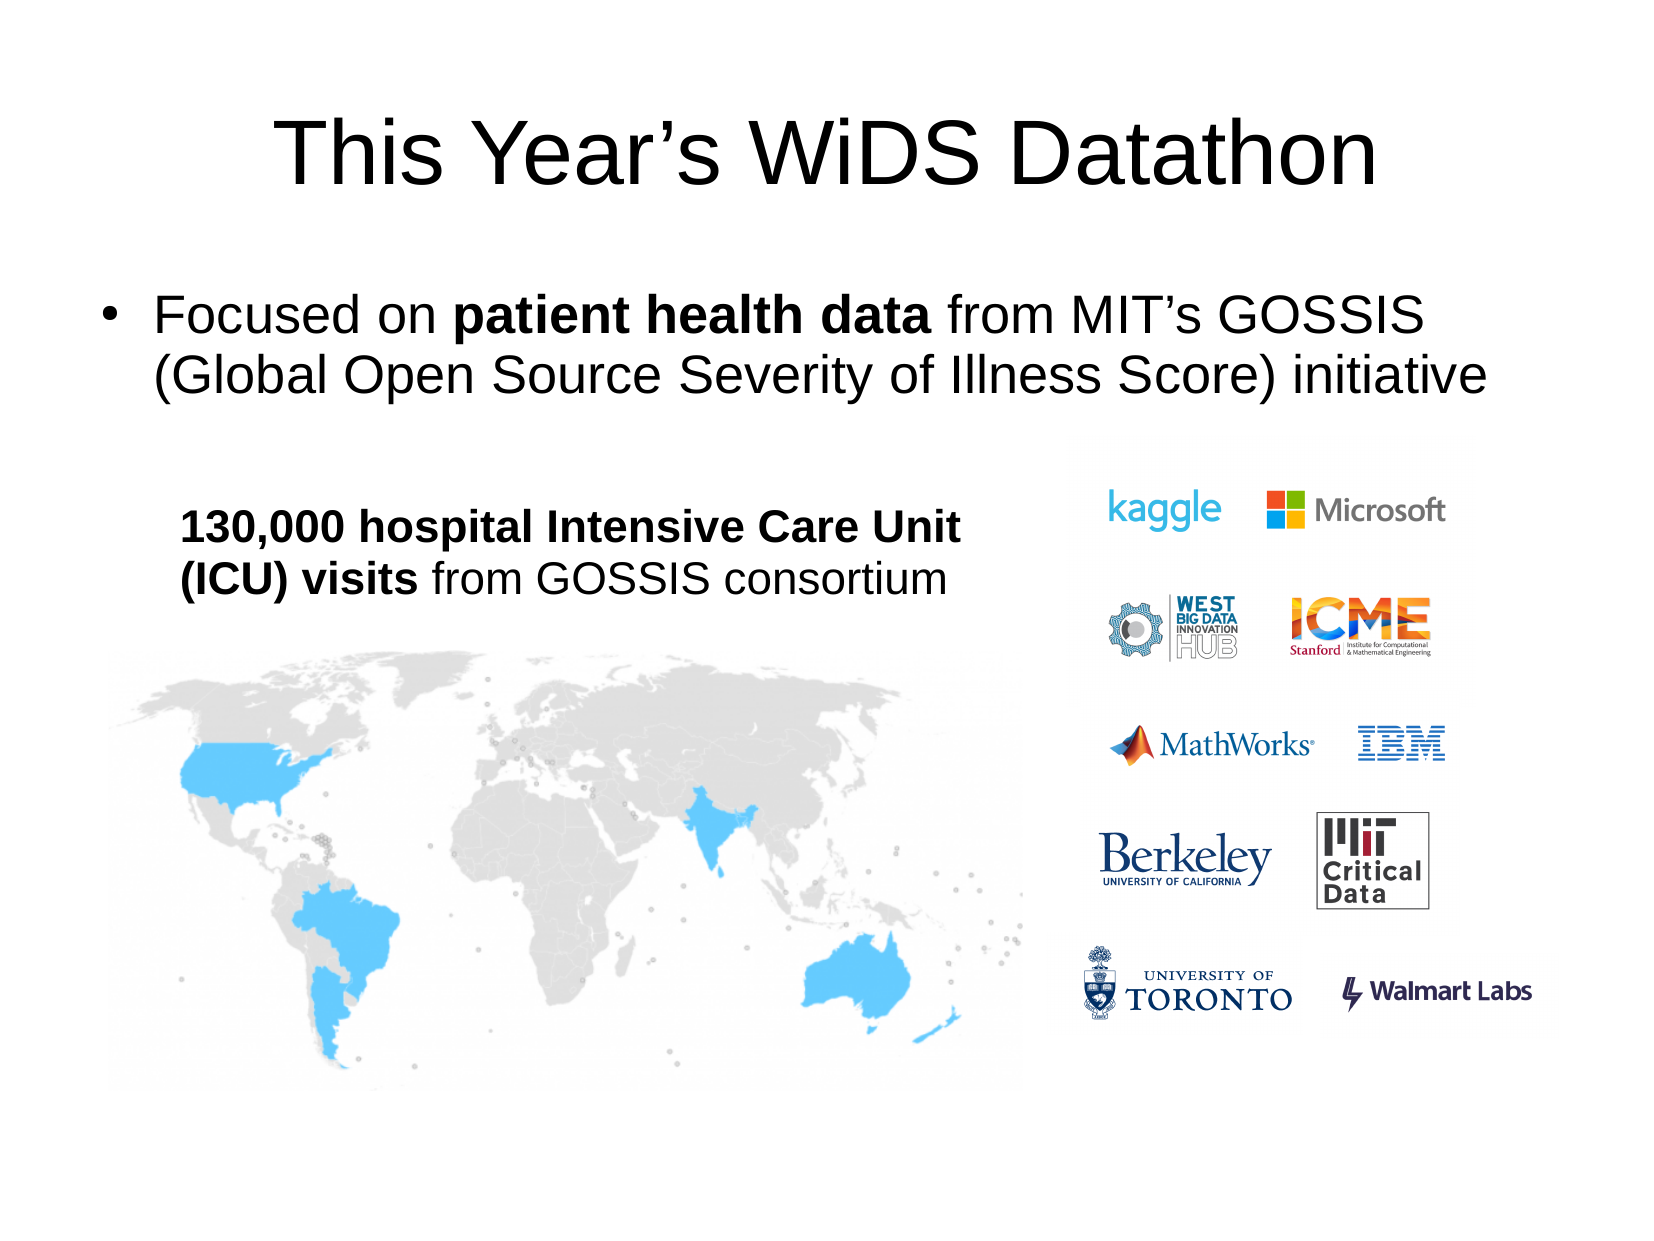

# This Year’s WiDS Datathon
Focused on patient health data from MIT’s GOSSIS (Global Open Source Severity of Illness Score) initiative
130,000 hospital Intensive Care Unit (ICU) visits from GOSSIS consortium